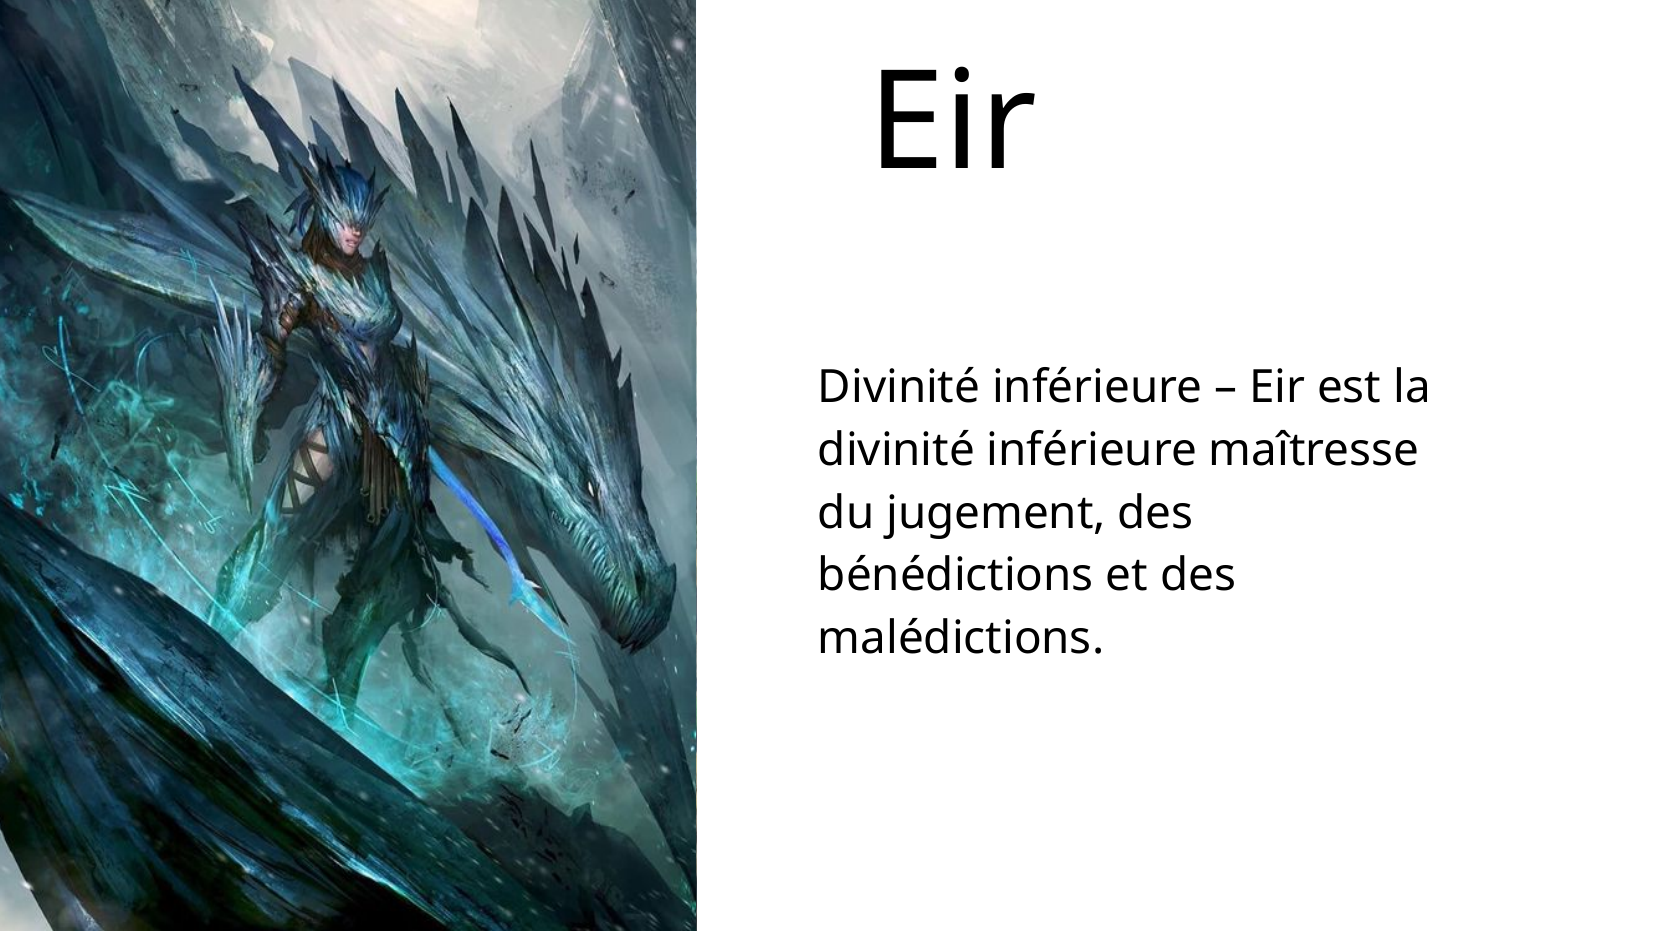

# Eir
Divinité inférieure – Eir est la divinité inférieure maîtresse du jugement, des bénédictions et des malédictions.